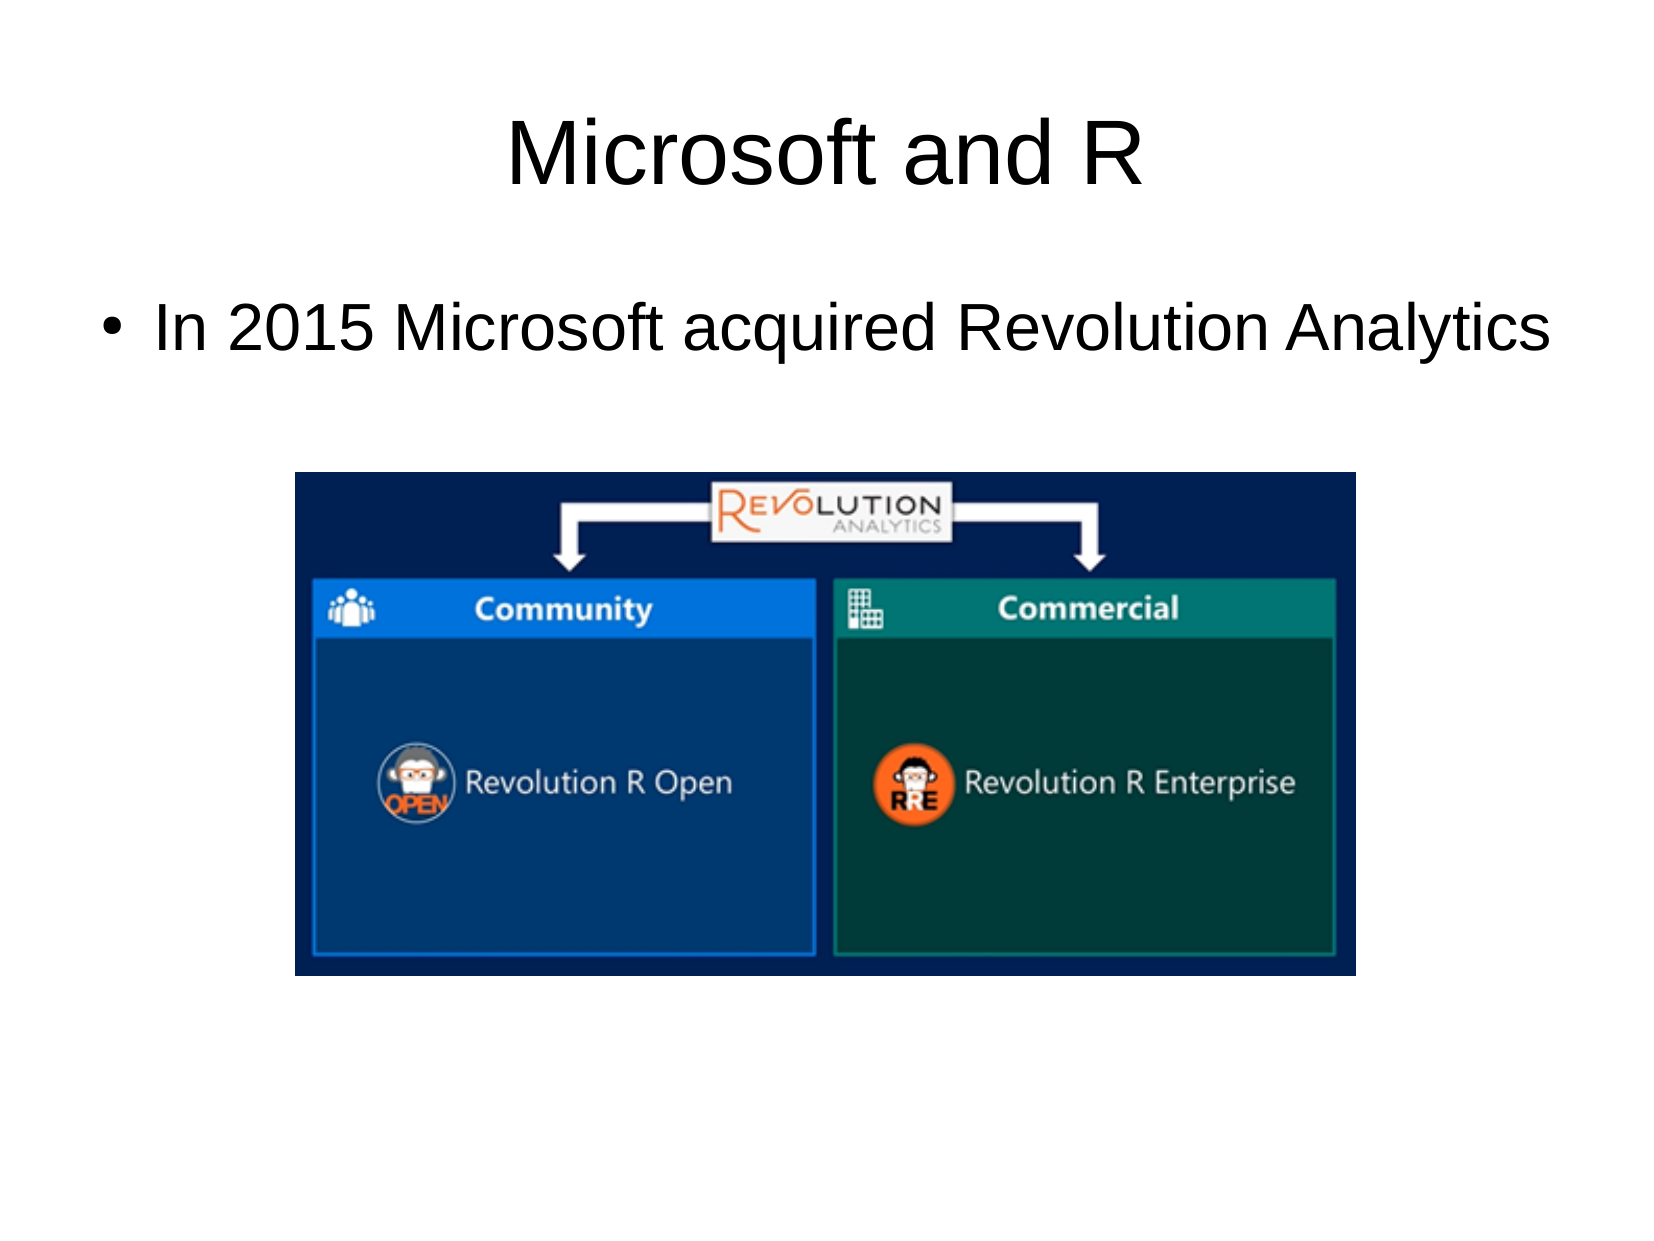

# Microsoft and R
In 2015 Microsoft acquired Revolution Analytics